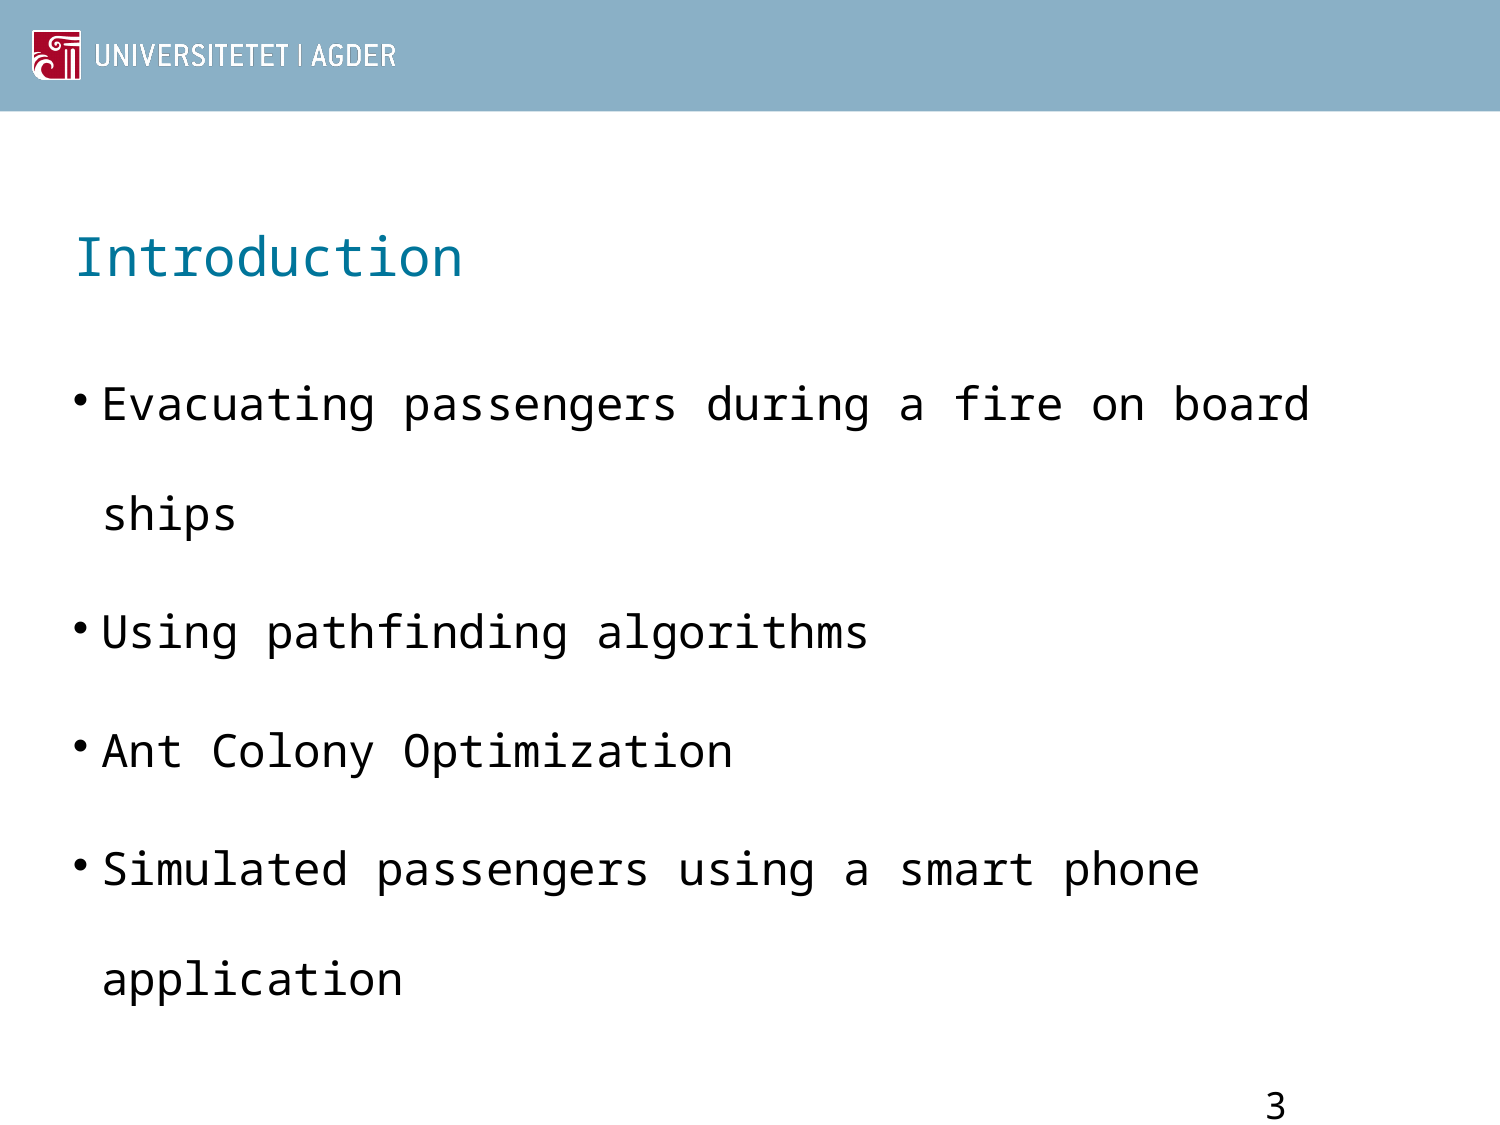

# Introduction
Evacuating passengers during a fire on board ships
Using pathfinding algorithms
Ant Colony Optimization
Simulated passengers using a smart phone application
3